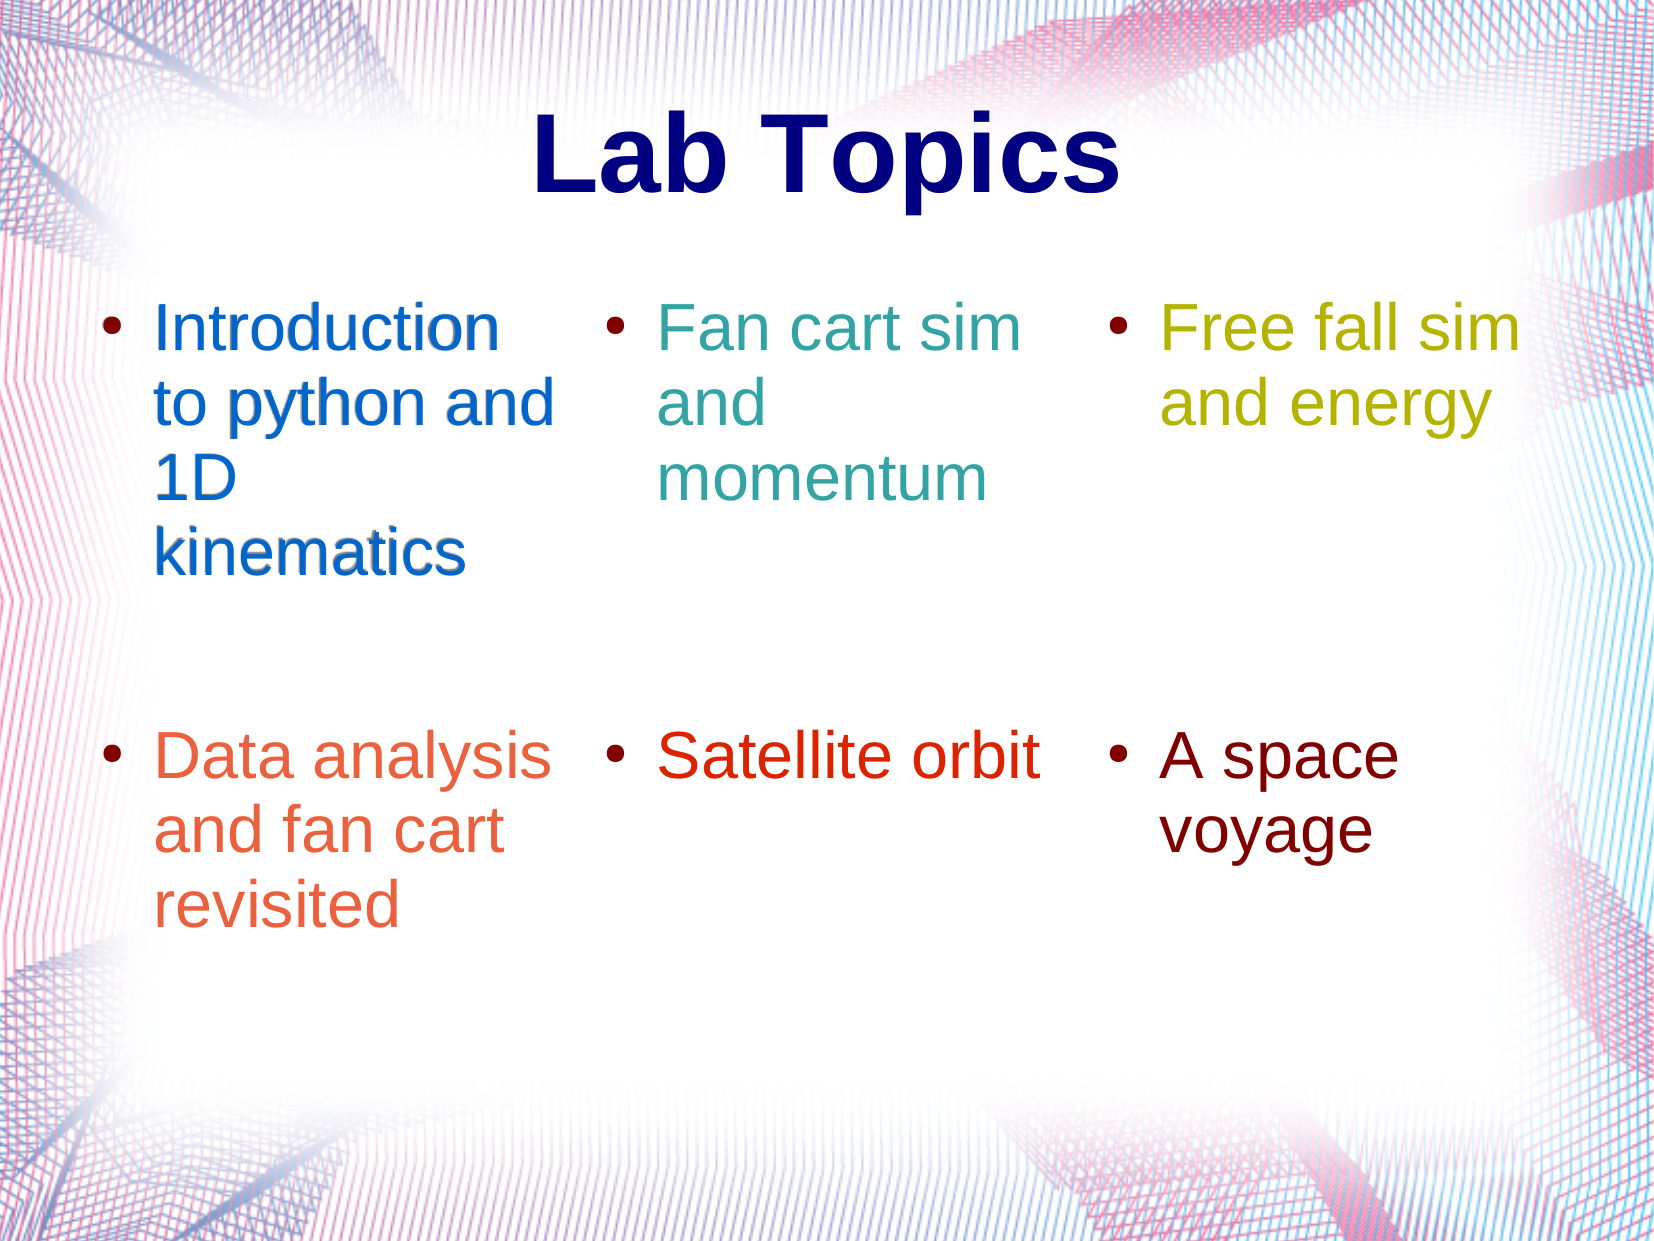

# Lab Topics
Introduction to python and 1D kinematics
Fan cart sim and momentum
Free fall sim and energy
Data analysis and fan cart revisited
Satellite orbit
A space voyage